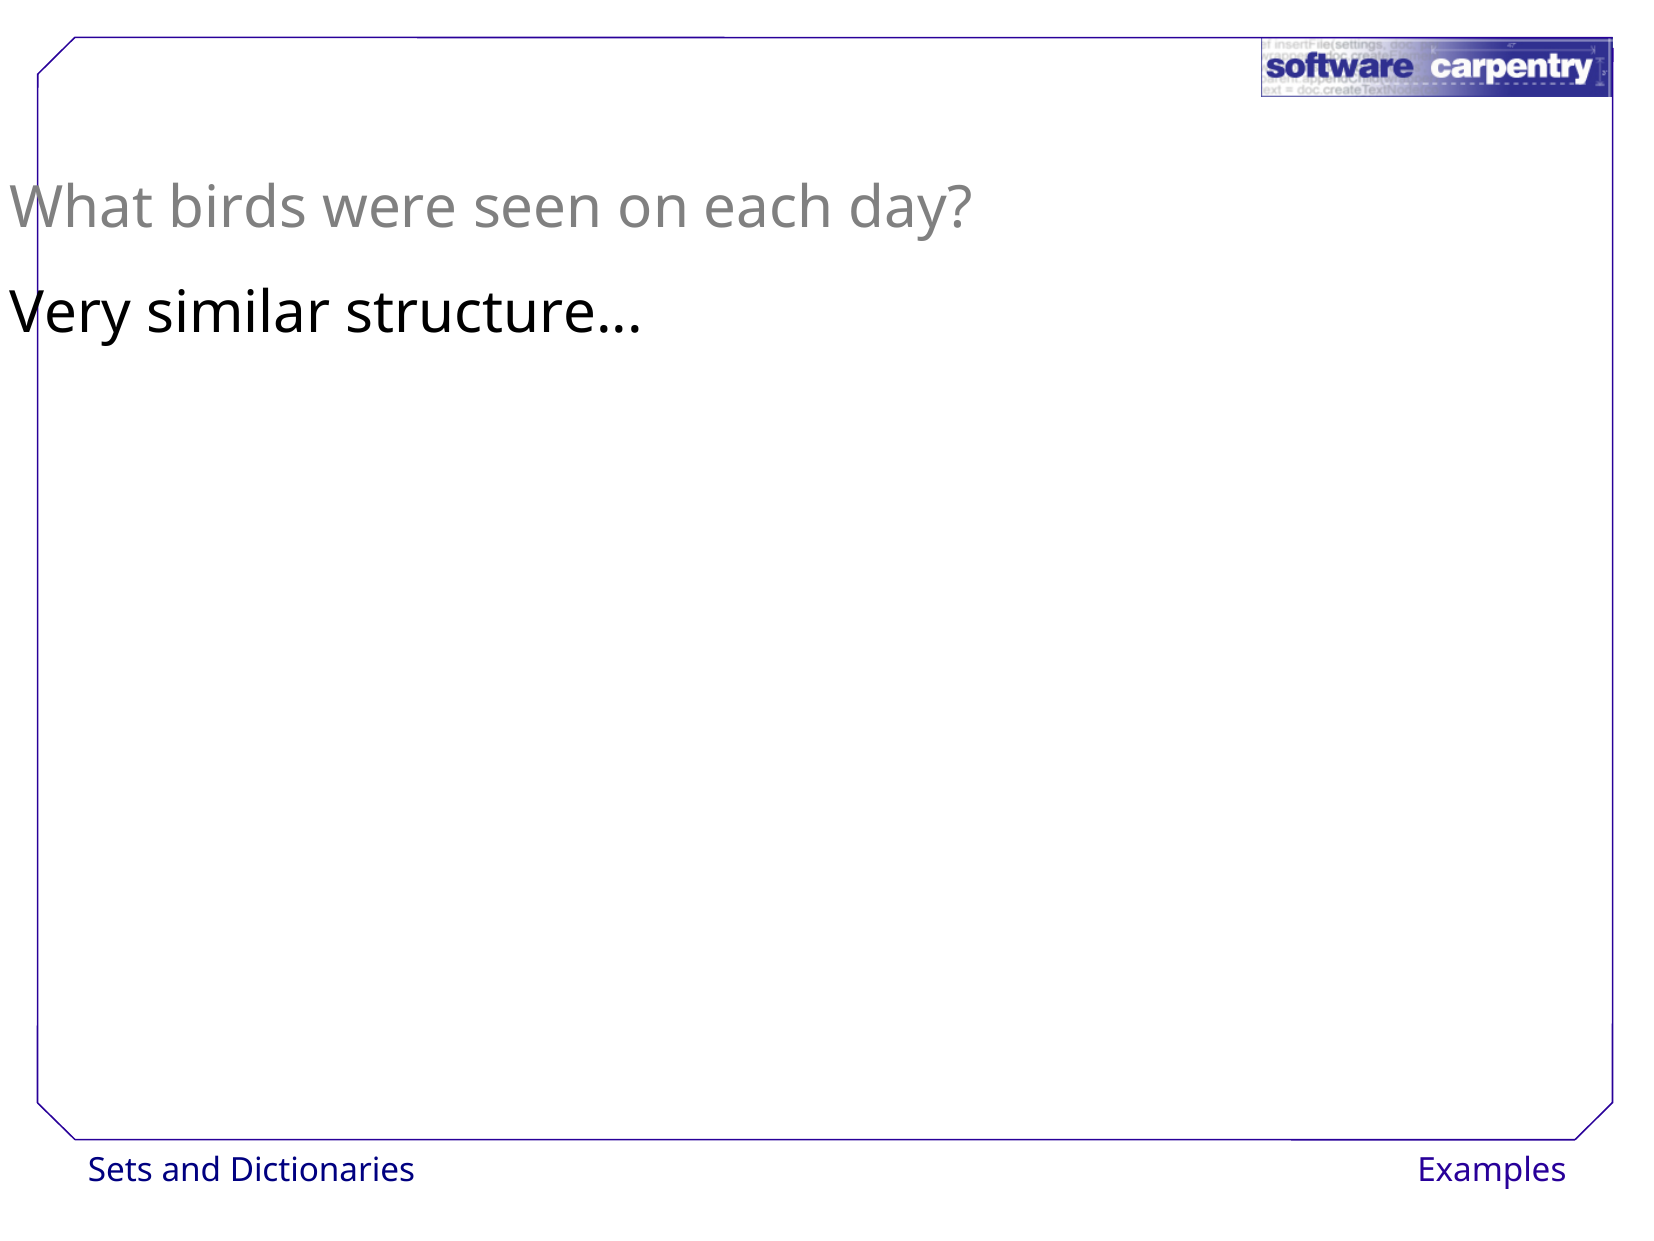

What birds were seen on each day?
Very similar structure...